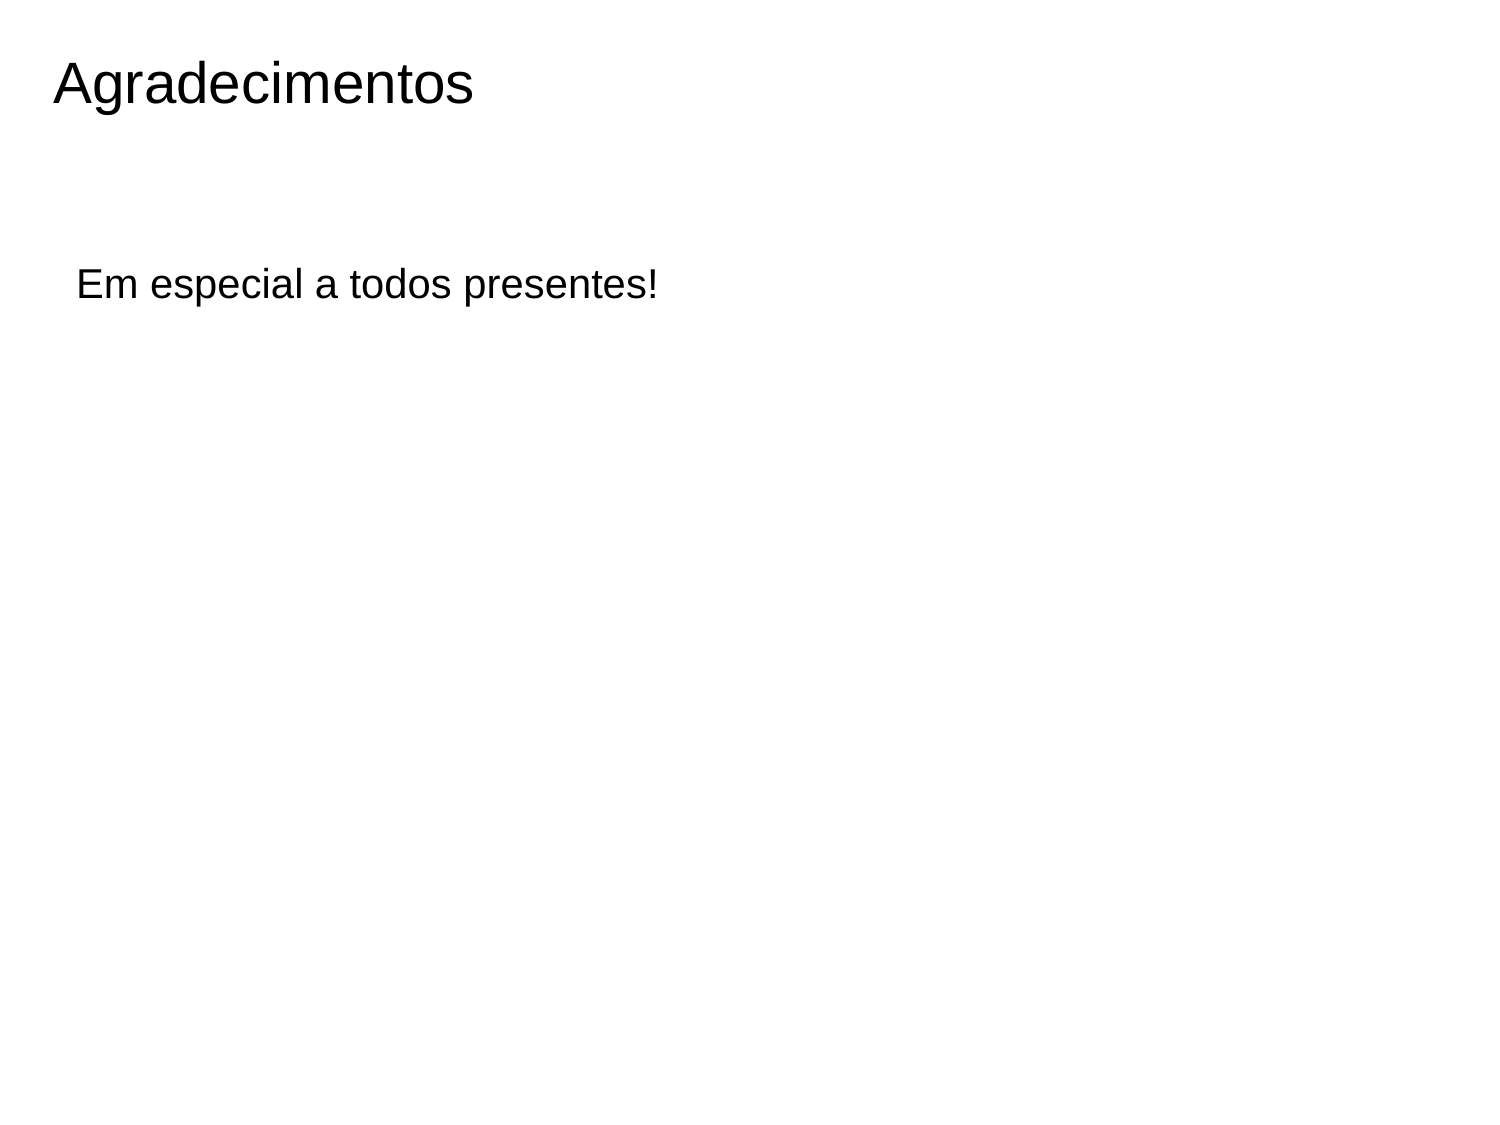

# Agradecimentos
Em especial a todos presentes!